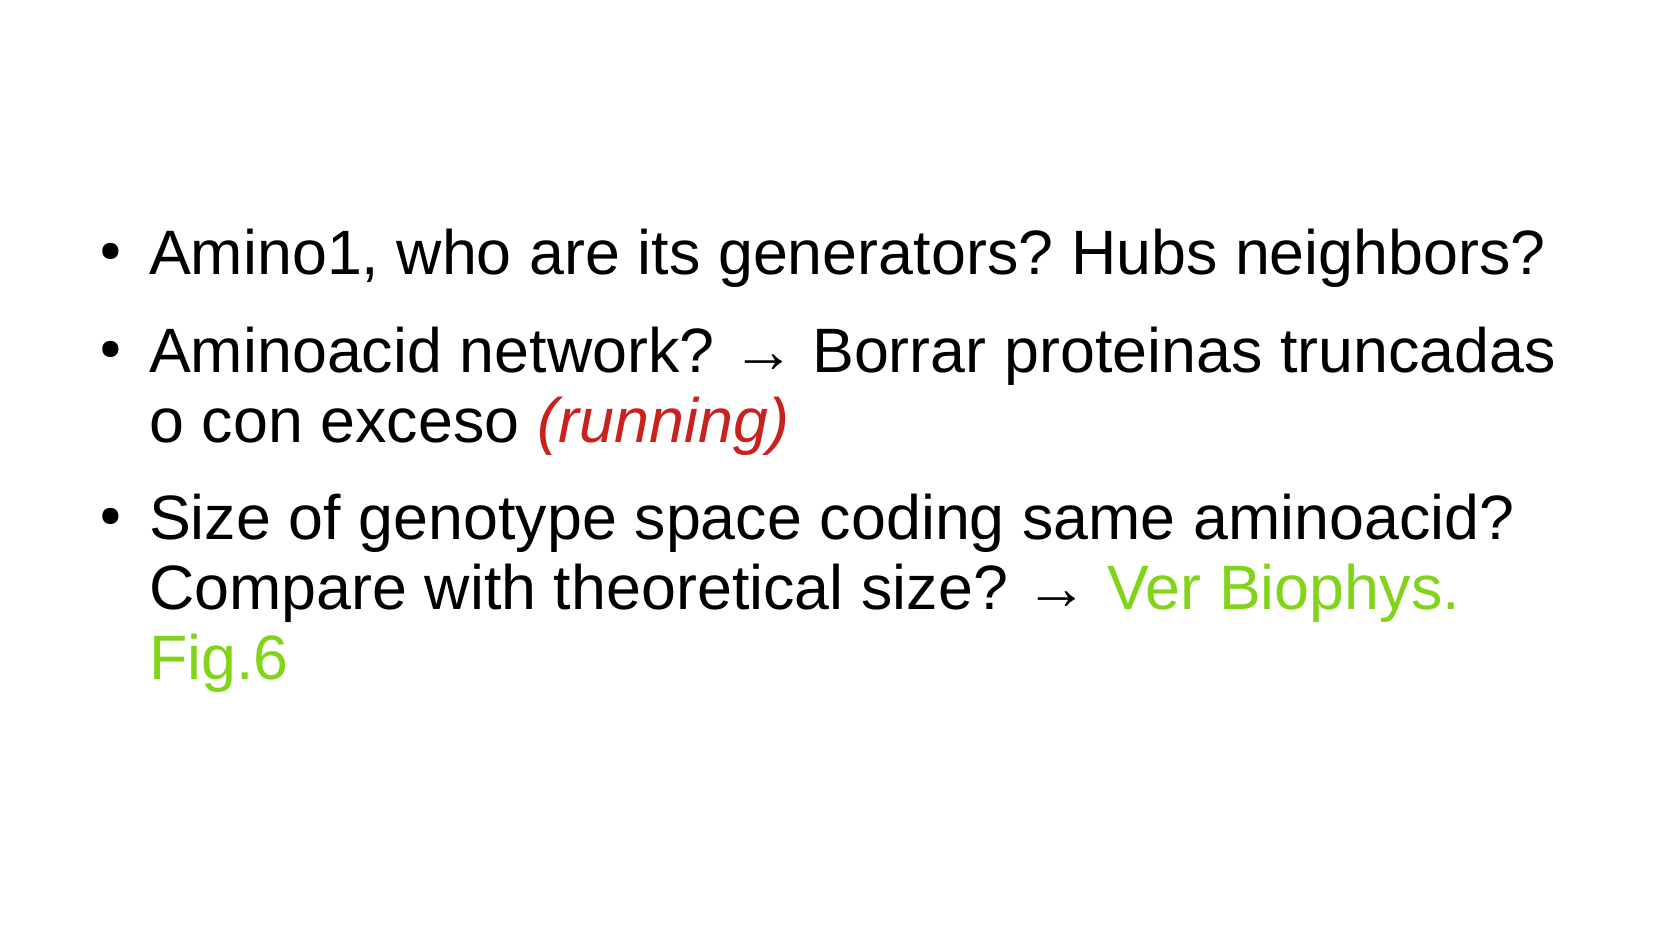

#
Amino1, who are its generators? Hubs neighbors?
Aminoacid network? → Borrar proteinas truncadas o con exceso (running)
Size of genotype space coding same aminoacid? Compare with theoretical size? → Ver Biophys. Fig.6